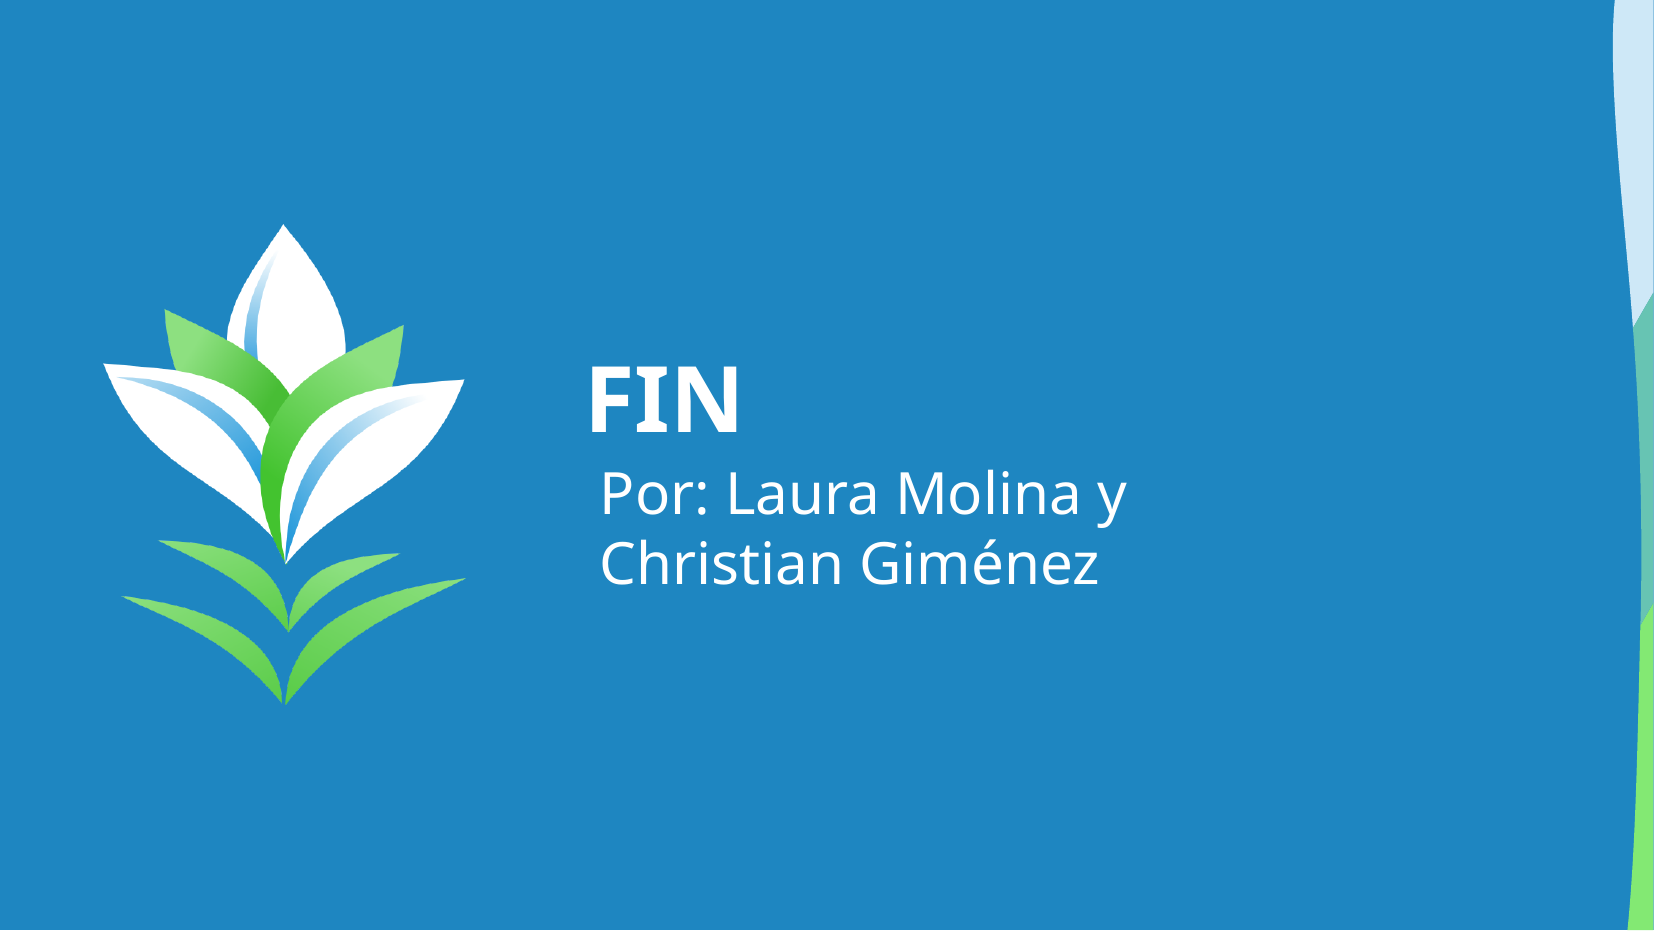

FIN
Por: Laura Molina y Christian Giménez